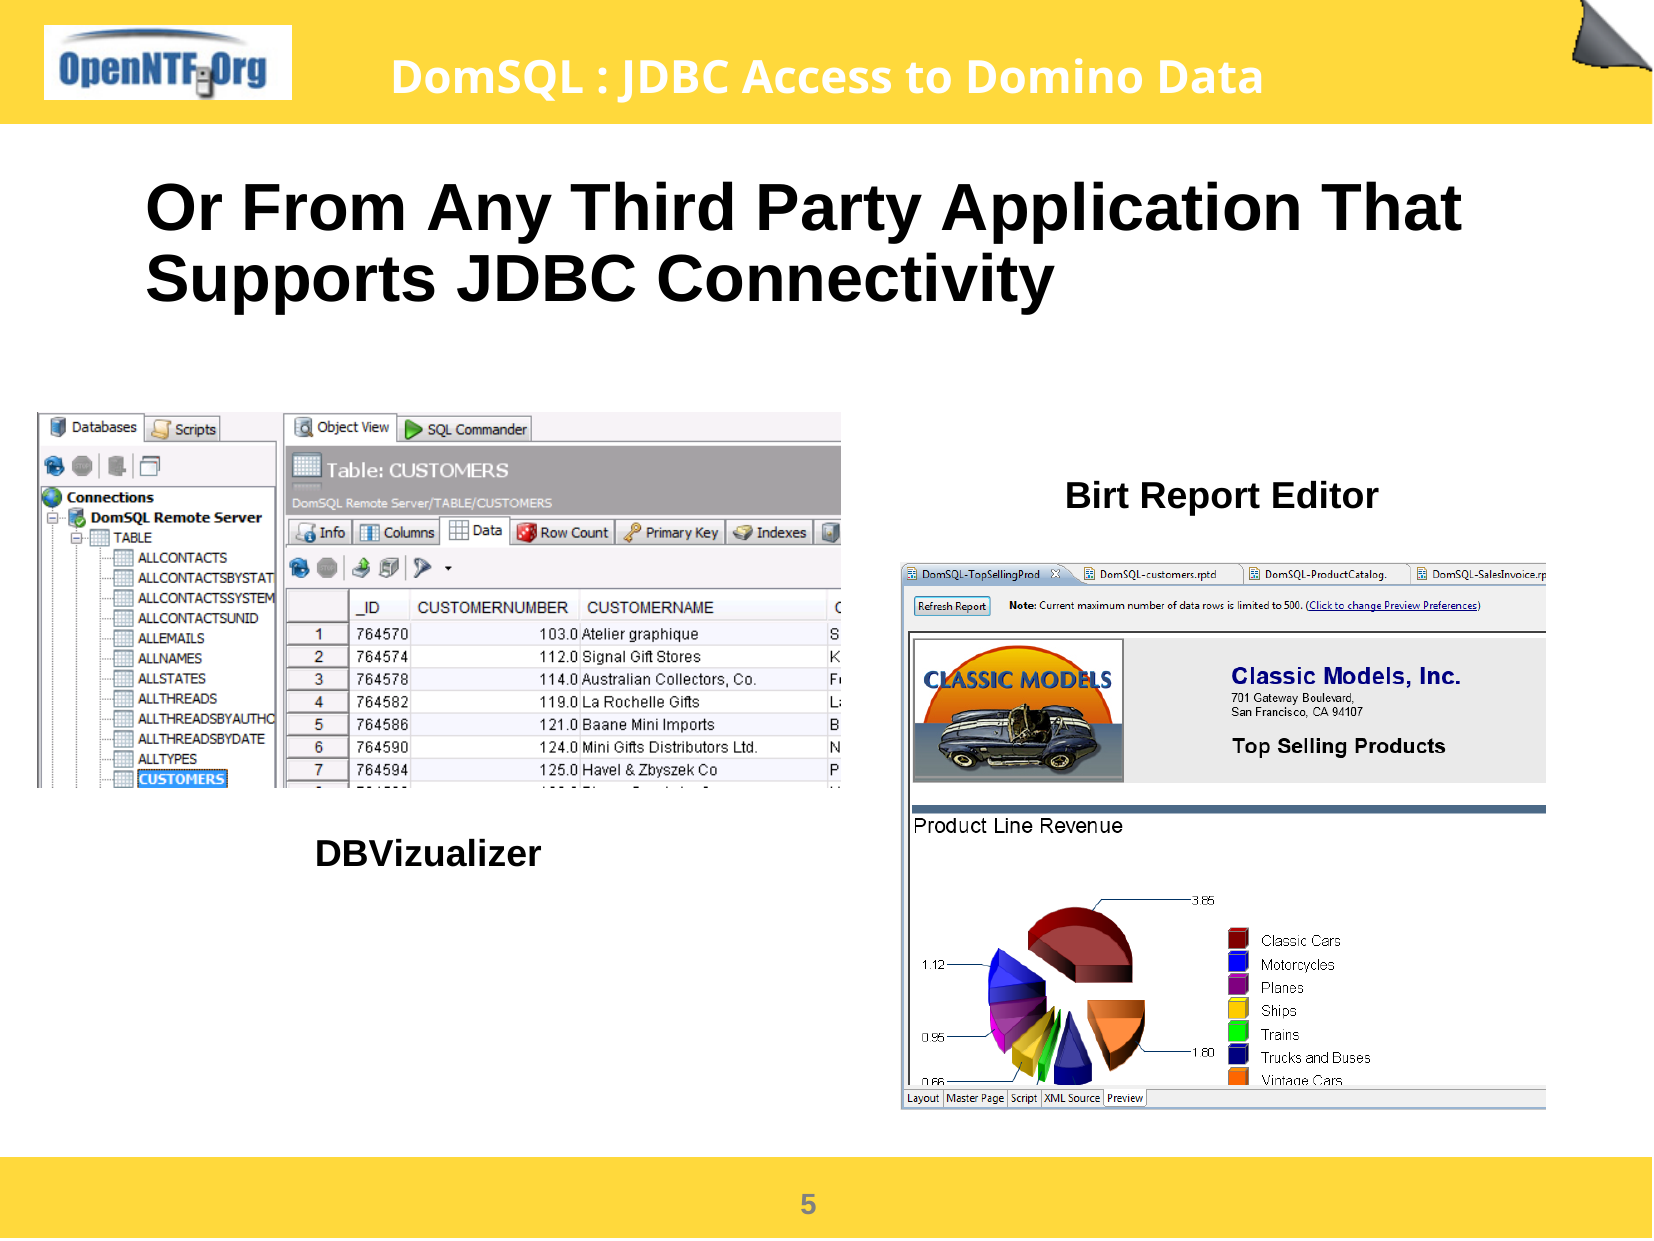

# Or From Any Third Party Application That Supports JDBC Connectivity
Birt Report Editor
DBVizualizer
5